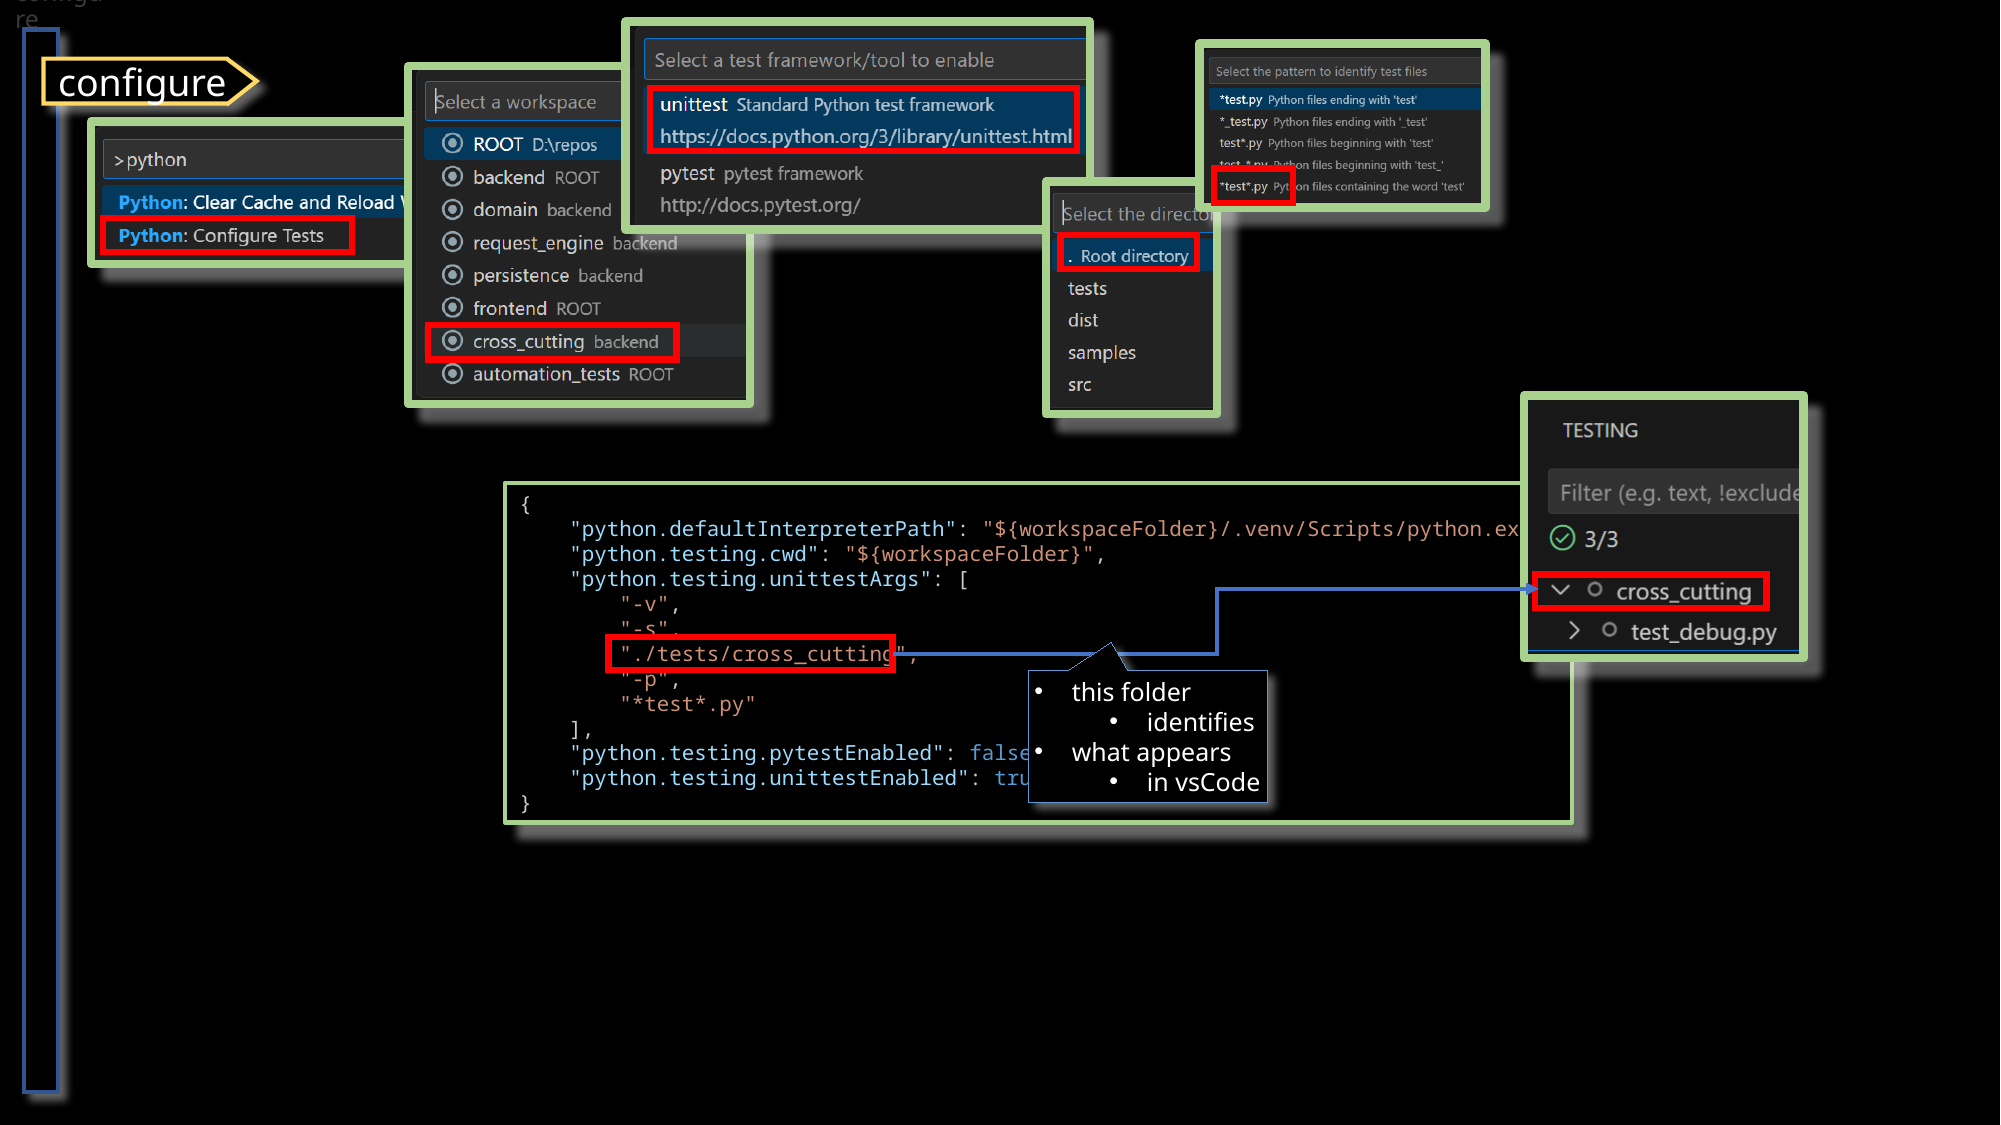

# 4.2 configure
configure
{
    "python.defaultInterpreterPath": "${workspaceFolder}/.venv/Scripts/python.exe",
    "python.testing.cwd": "${workspaceFolder}",
    "python.testing.unittestArgs": [
        "-v",
        "-s",
        "./tests/cross_cutting",
        "-p",
        "*test*.py"
    ],
    "python.testing.pytestEnabled": false,
    "python.testing.unittestEnabled": true,
}
this folder
identifies
what appears
in vsCode